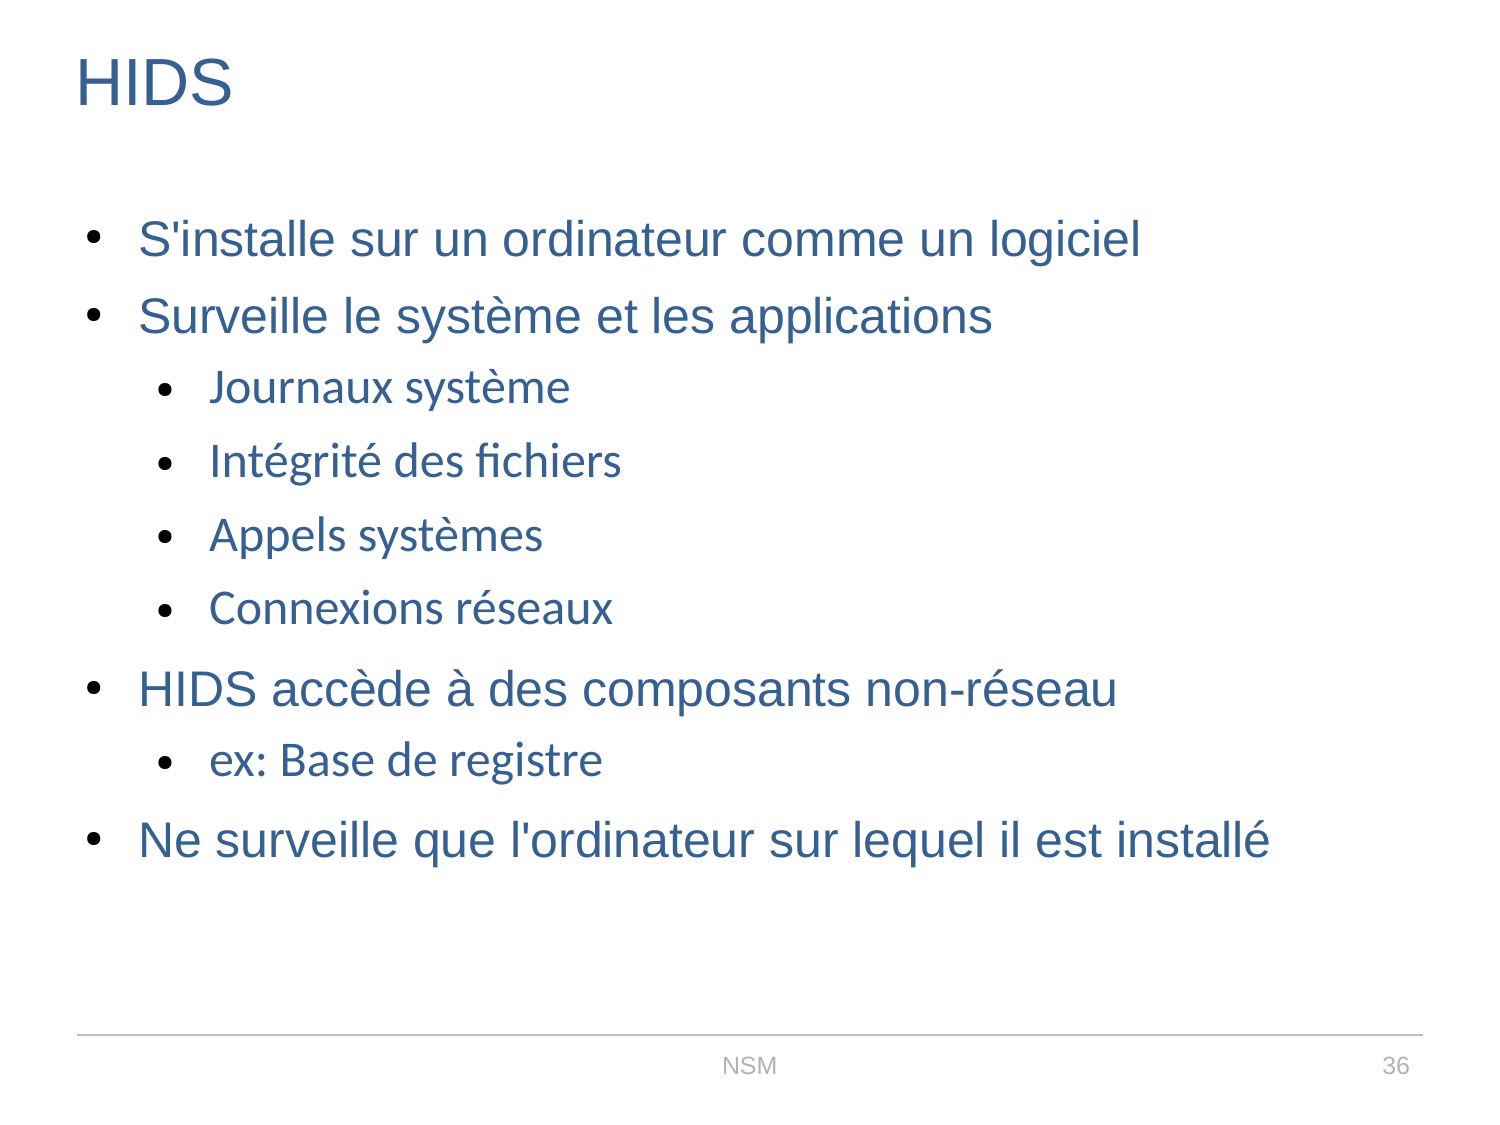

# HIDS
S'installe sur un ordinateur comme un logiciel
Surveille le système et les applications
Journaux système
Intégrité des fichiers
Appels systèmes
Connexions réseaux
HIDS accède à des composants non-réseau
ex: Base de registre
Ne surveille que l'ordinateur sur lequel il est installé
Your footer here
36